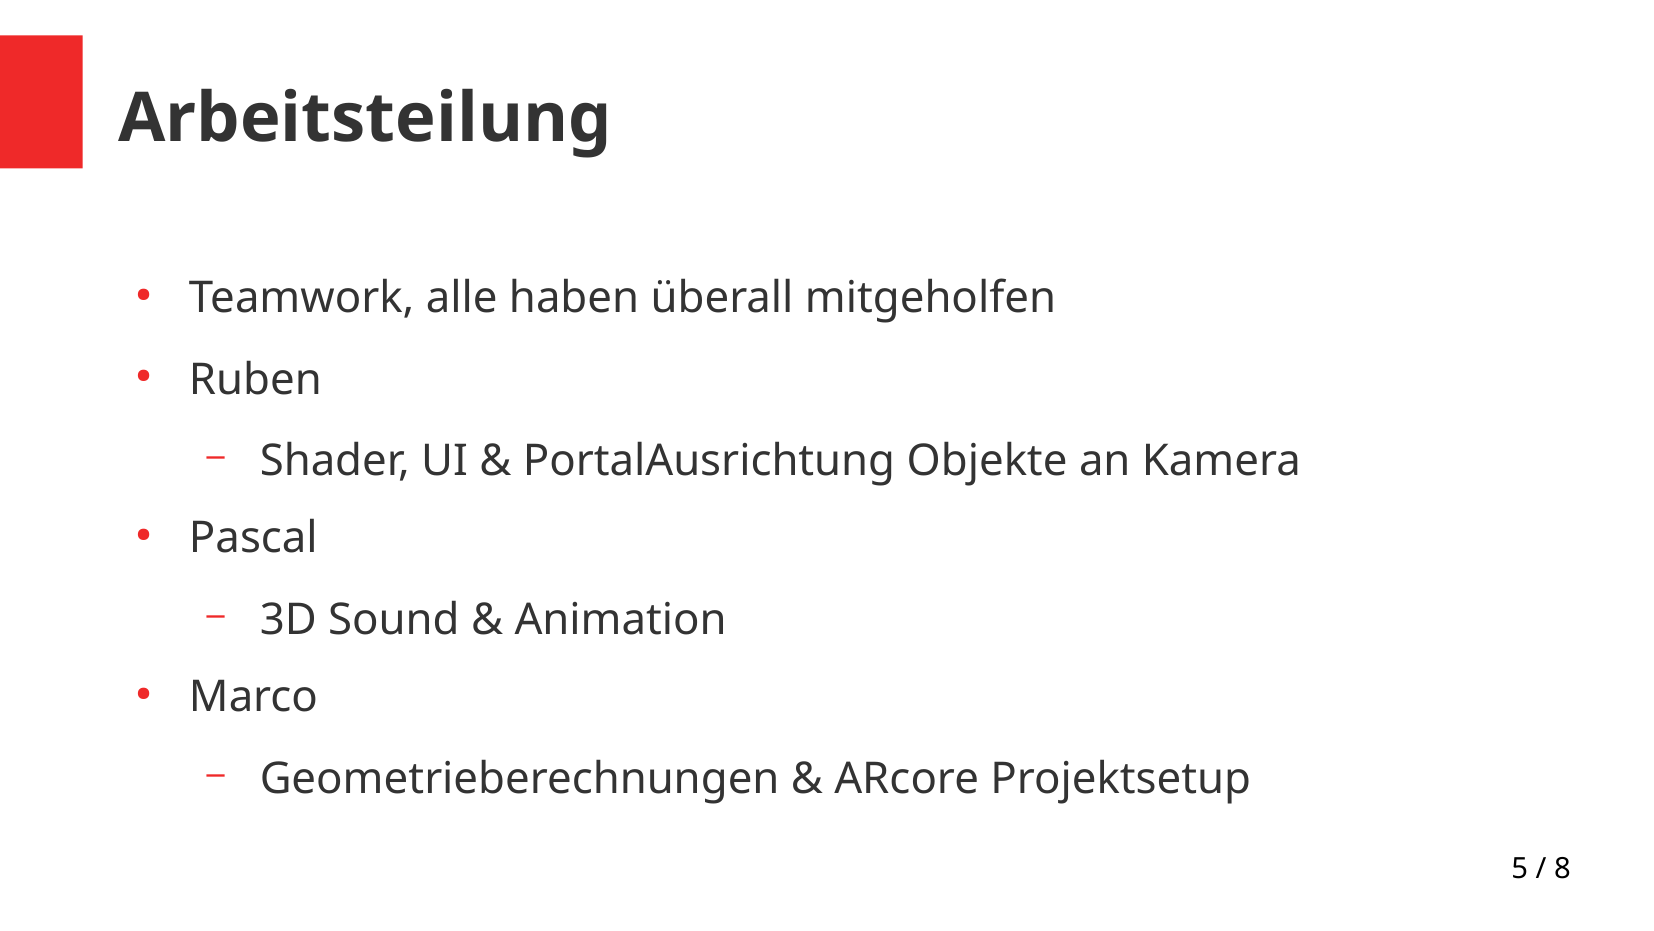

# Arbeitsteilung
Teamwork, alle haben überall mitgeholfen
Ruben
Shader, UI & PortalAusrichtung Objekte an Kamera
Pascal
3D Sound & Animation
Marco
Geometrieberechnungen & ARcore Projektsetup
5